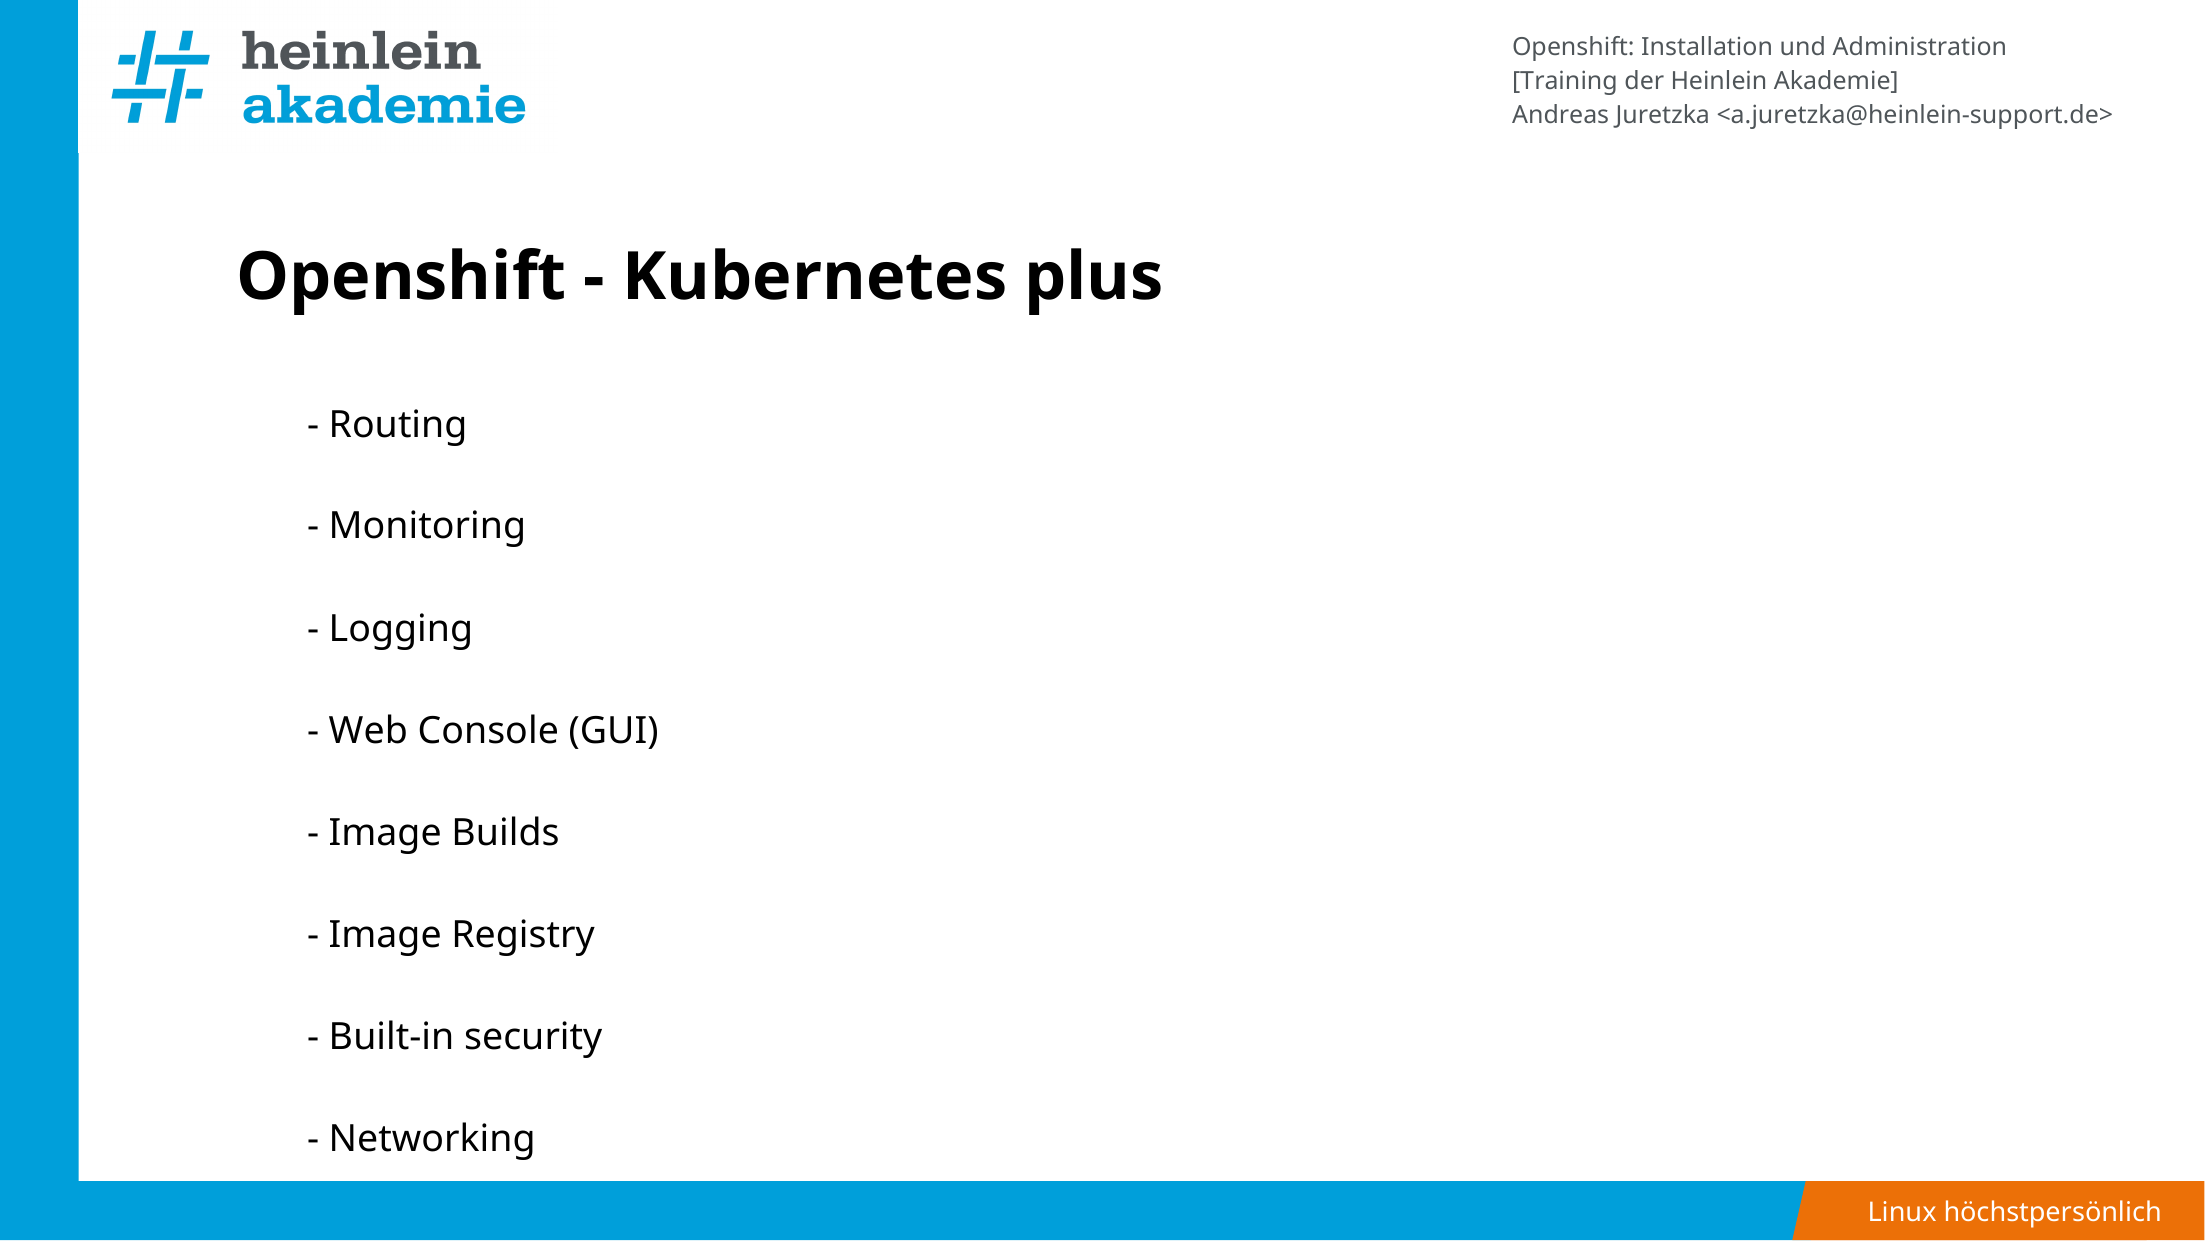

# Openshift - Kubernetes plus
- Routing
- Monitoring
- Logging
- Web Console (GUI)
- Image Builds
- Image Registry
- Built-in security
- Networking